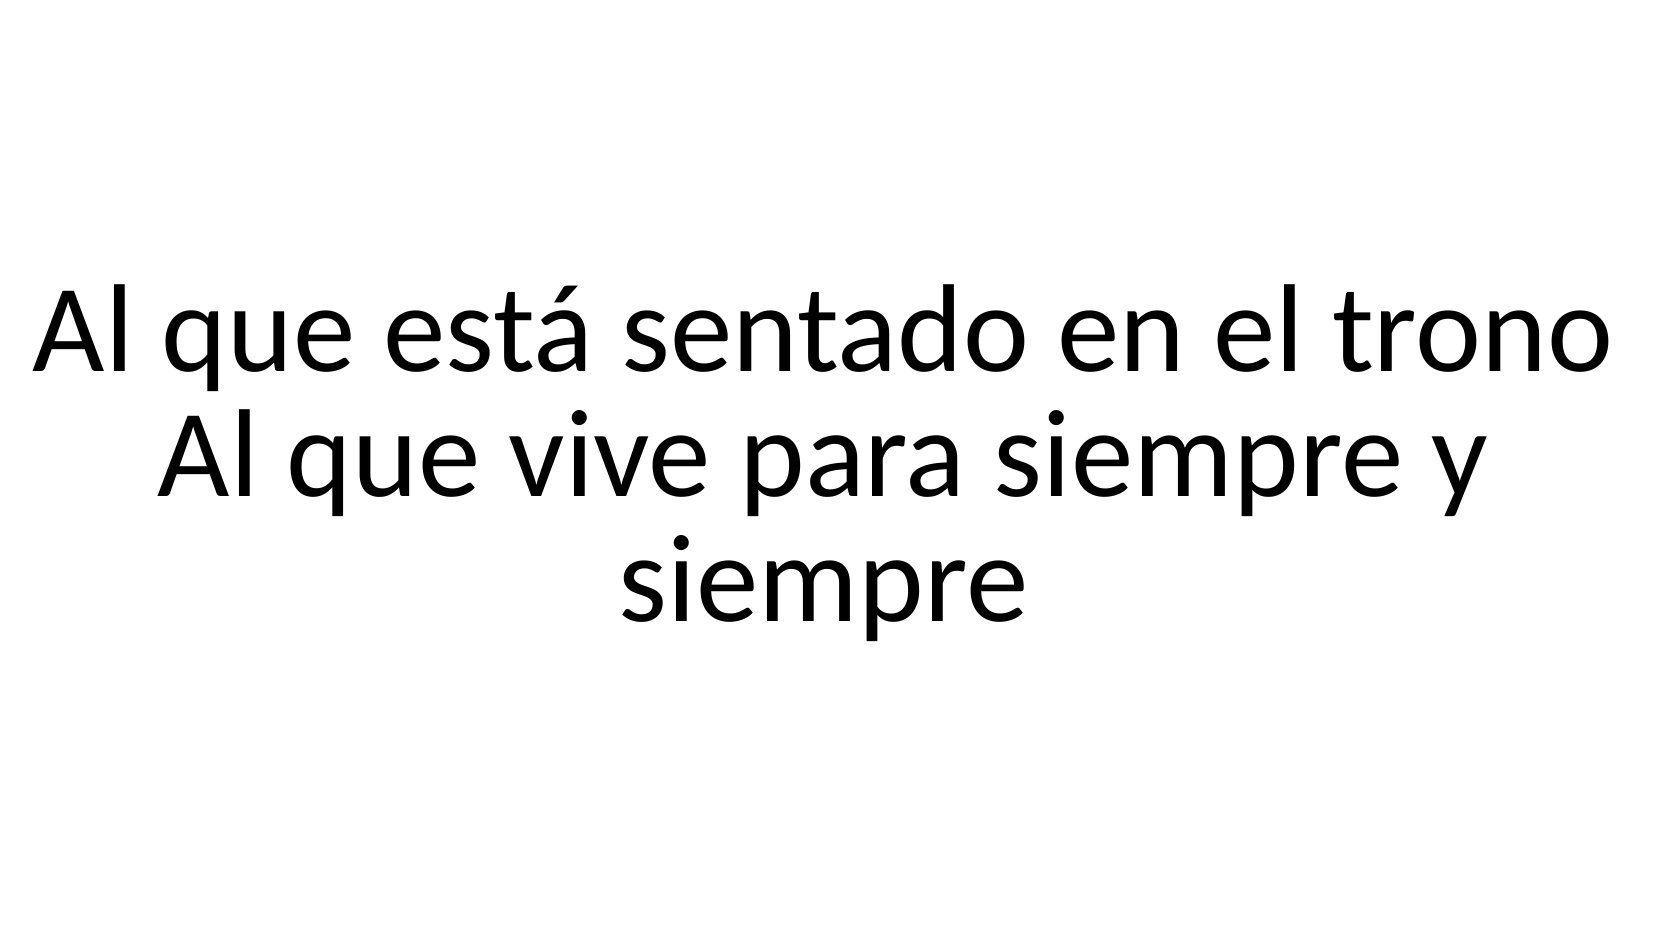

# Al que está sentado en el trono Al que vive para siempre y siempre